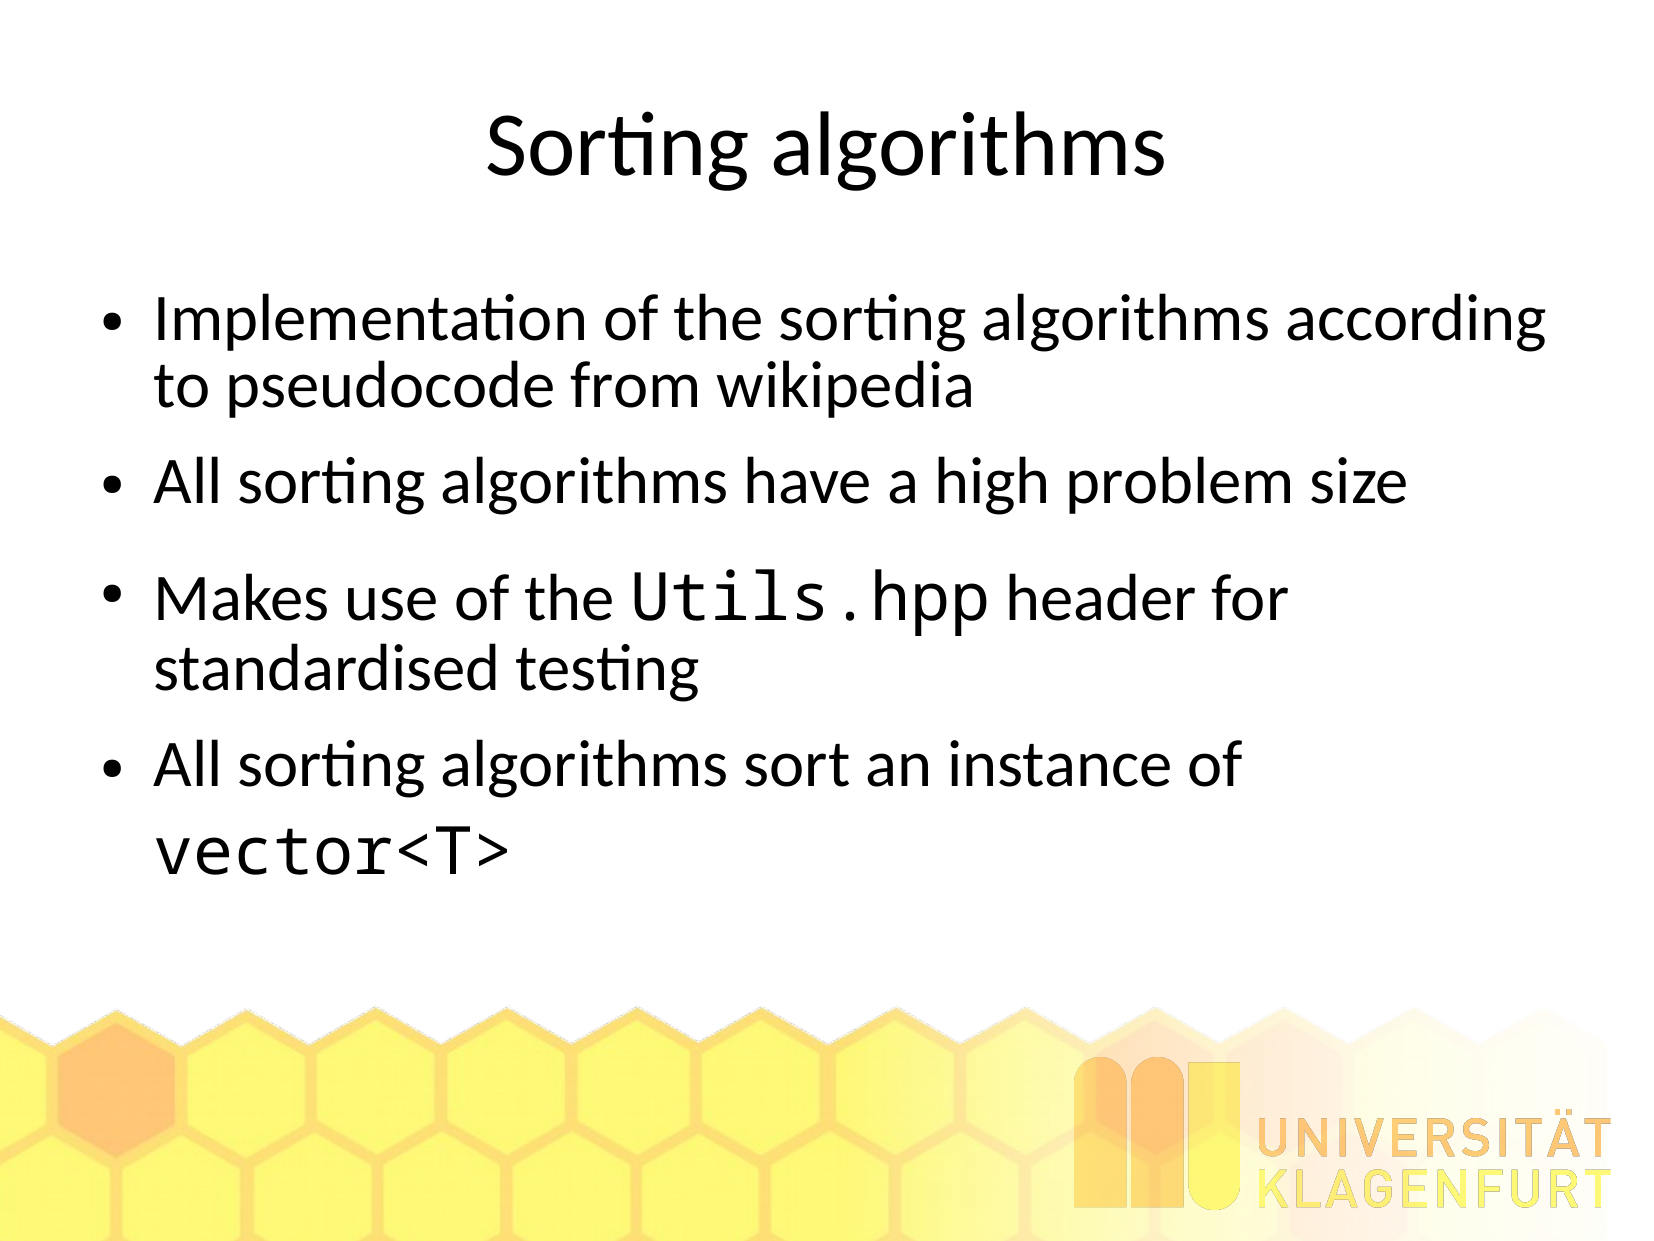

# Sorting algorithms
Implementation of the sorting algorithms according to pseudocode from wikipedia
All sorting algorithms have a high problem size
Makes use of the Utils.hpp header for standardised testing
All sorting algorithms sort an instance of vector<T>